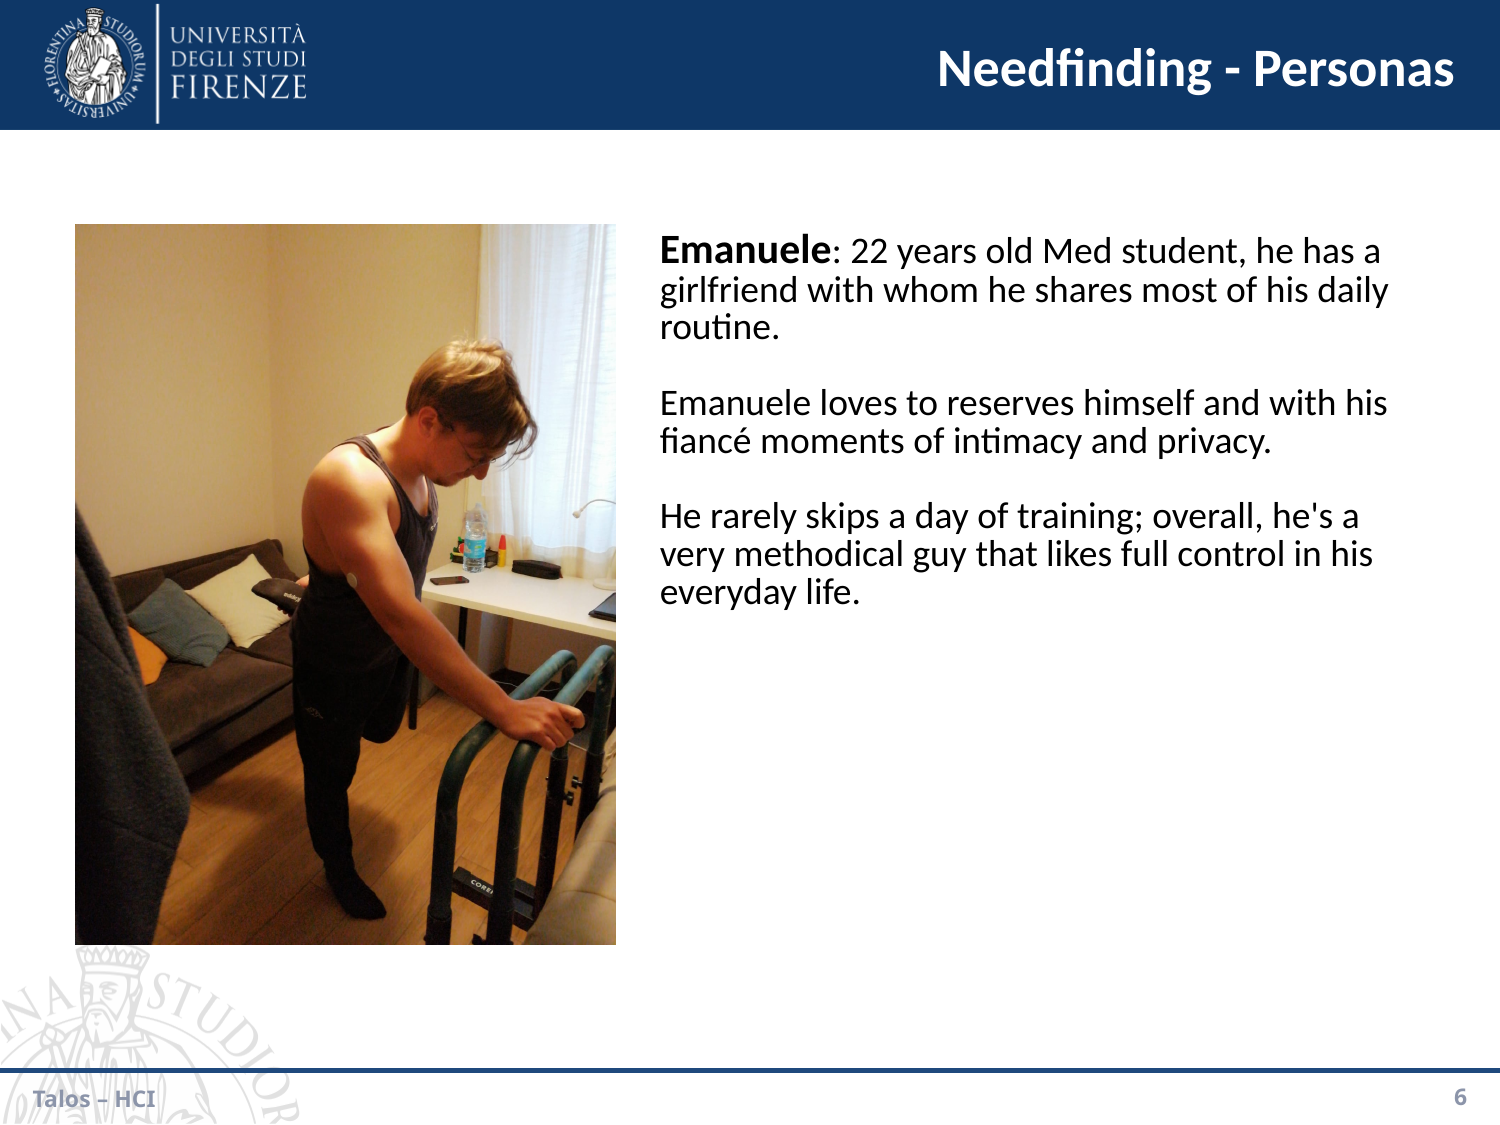

# Needfinding - Personas
Emanuele: 22 years old Med student, he has a girlfriend with whom he shares most of his daily routine.
Emanuele loves to reserves himself and with his fiancé moments of intimacy and privacy.
He rarely skips a day of training; overall, he's a very methodical guy that likes full control in his everyday life.
Talos – HCI